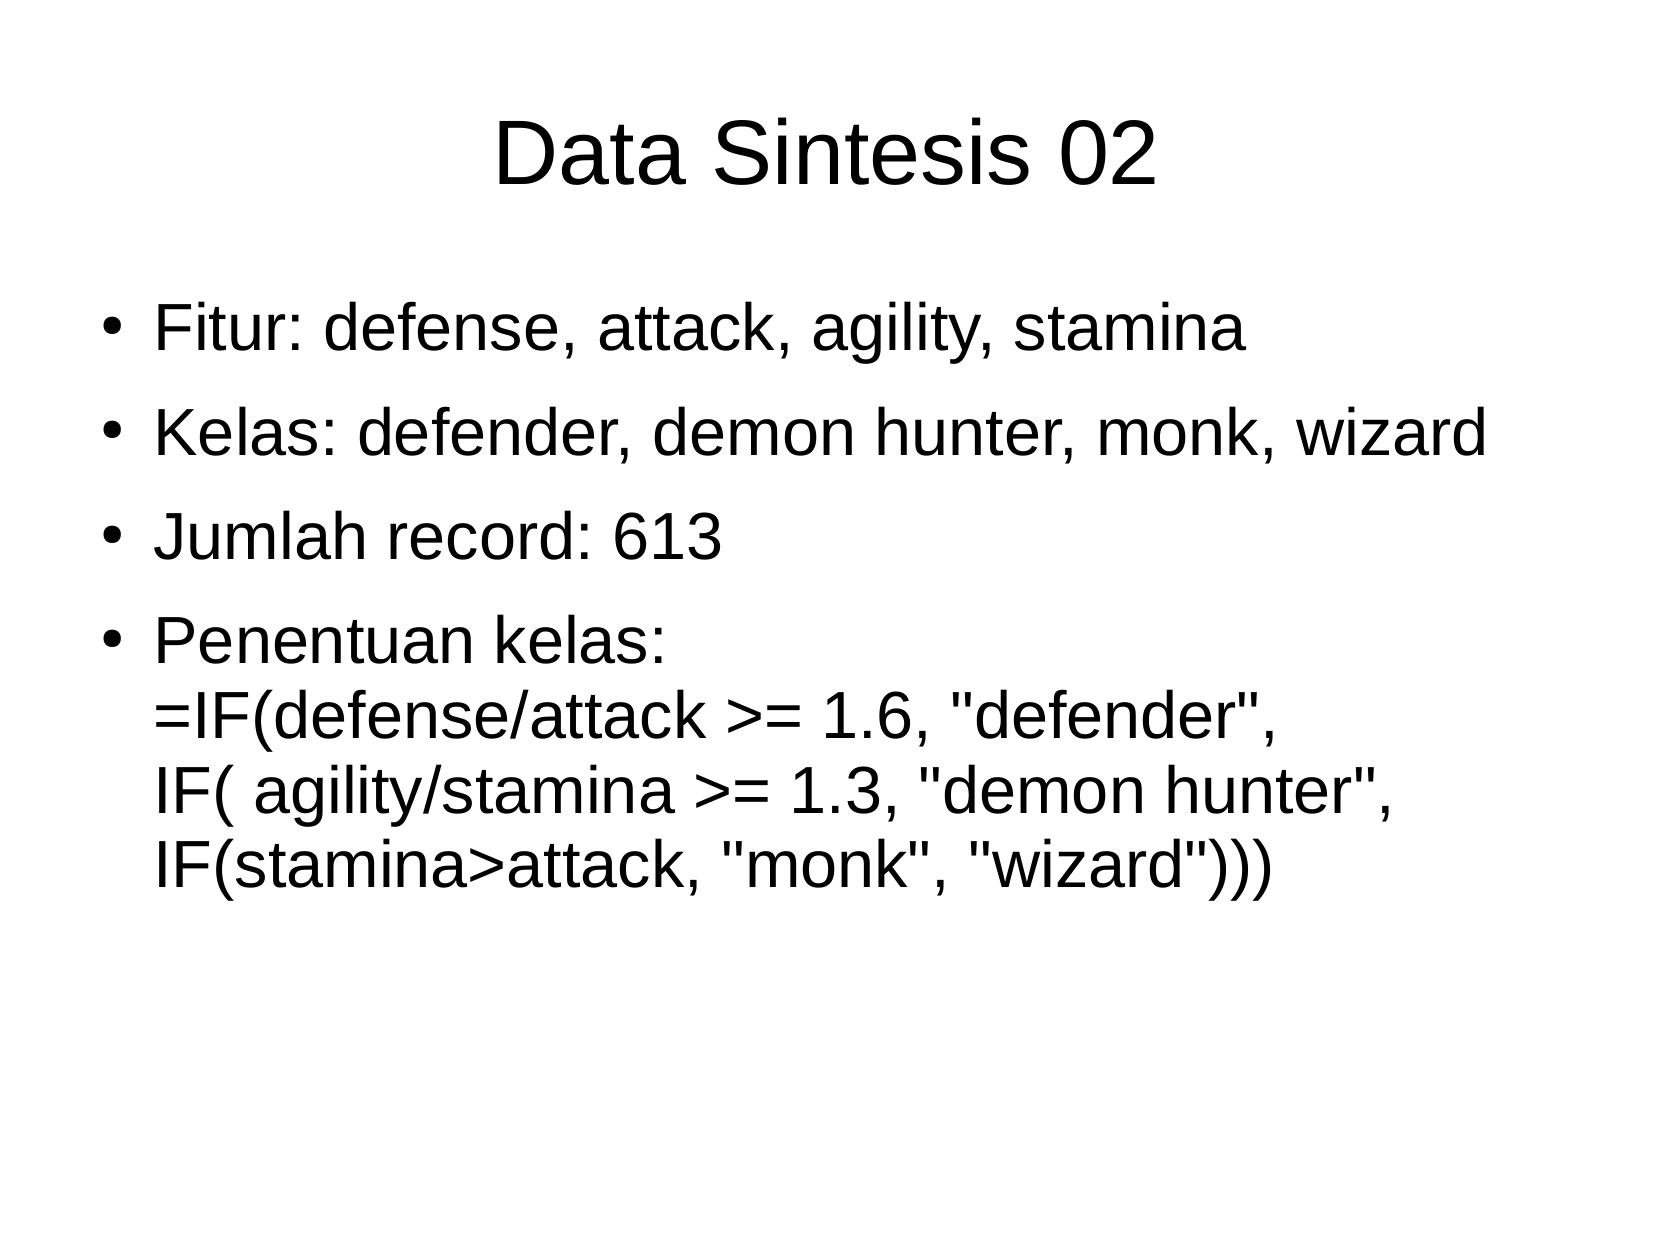

# Data Sintesis 02
Fitur: defense, attack, agility, stamina
Kelas: defender, demon hunter, monk, wizard
Jumlah record: 613
Penentuan kelas:
=IF(defense/attack >= 1.6, "defender", IF( agility/stamina >= 1.3, "demon hunter", IF(stamina>attack, "monk", "wizard")))